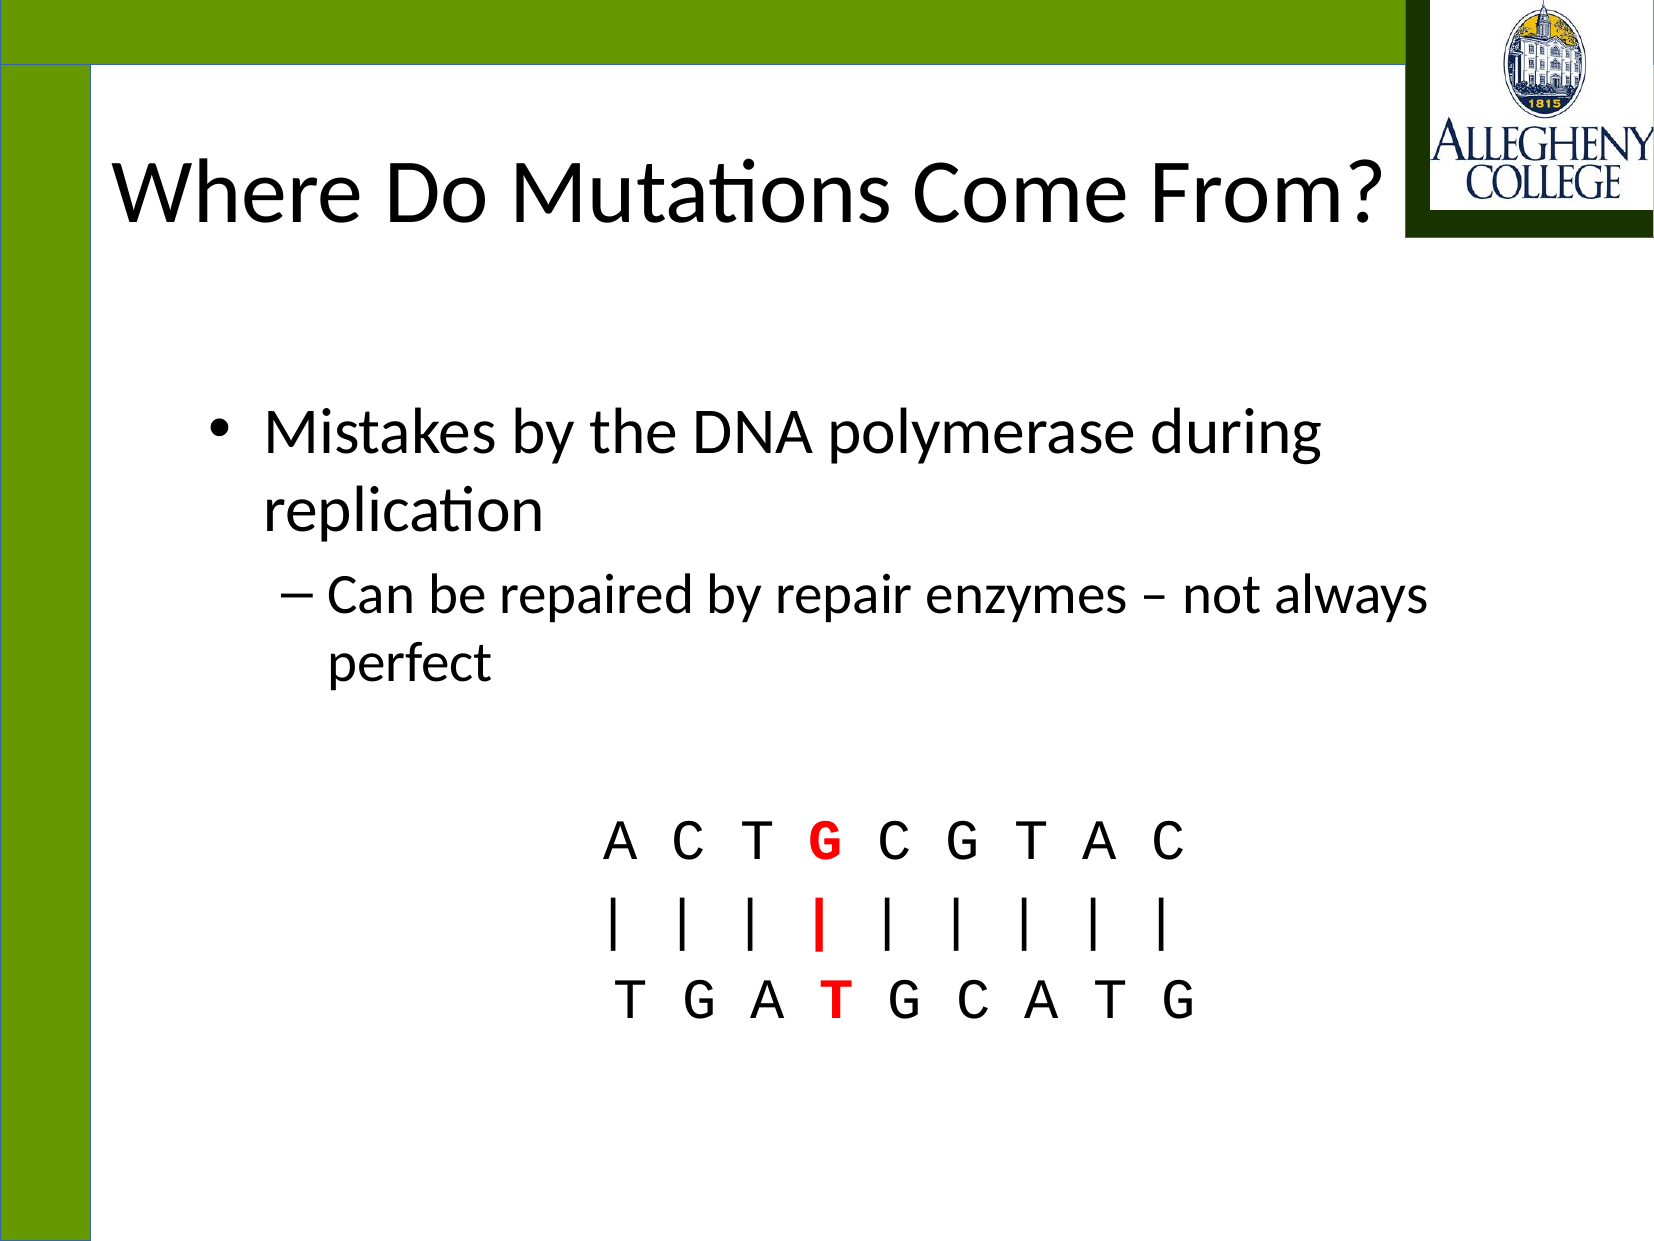

Where Do Mutations Come From?
# Mistakes by the DNA polymerase during replication
Can be repaired by repair enzymes – not always perfect
	 A C T G C G T A C
	| | | | | | | | |
T G A T G C A T G